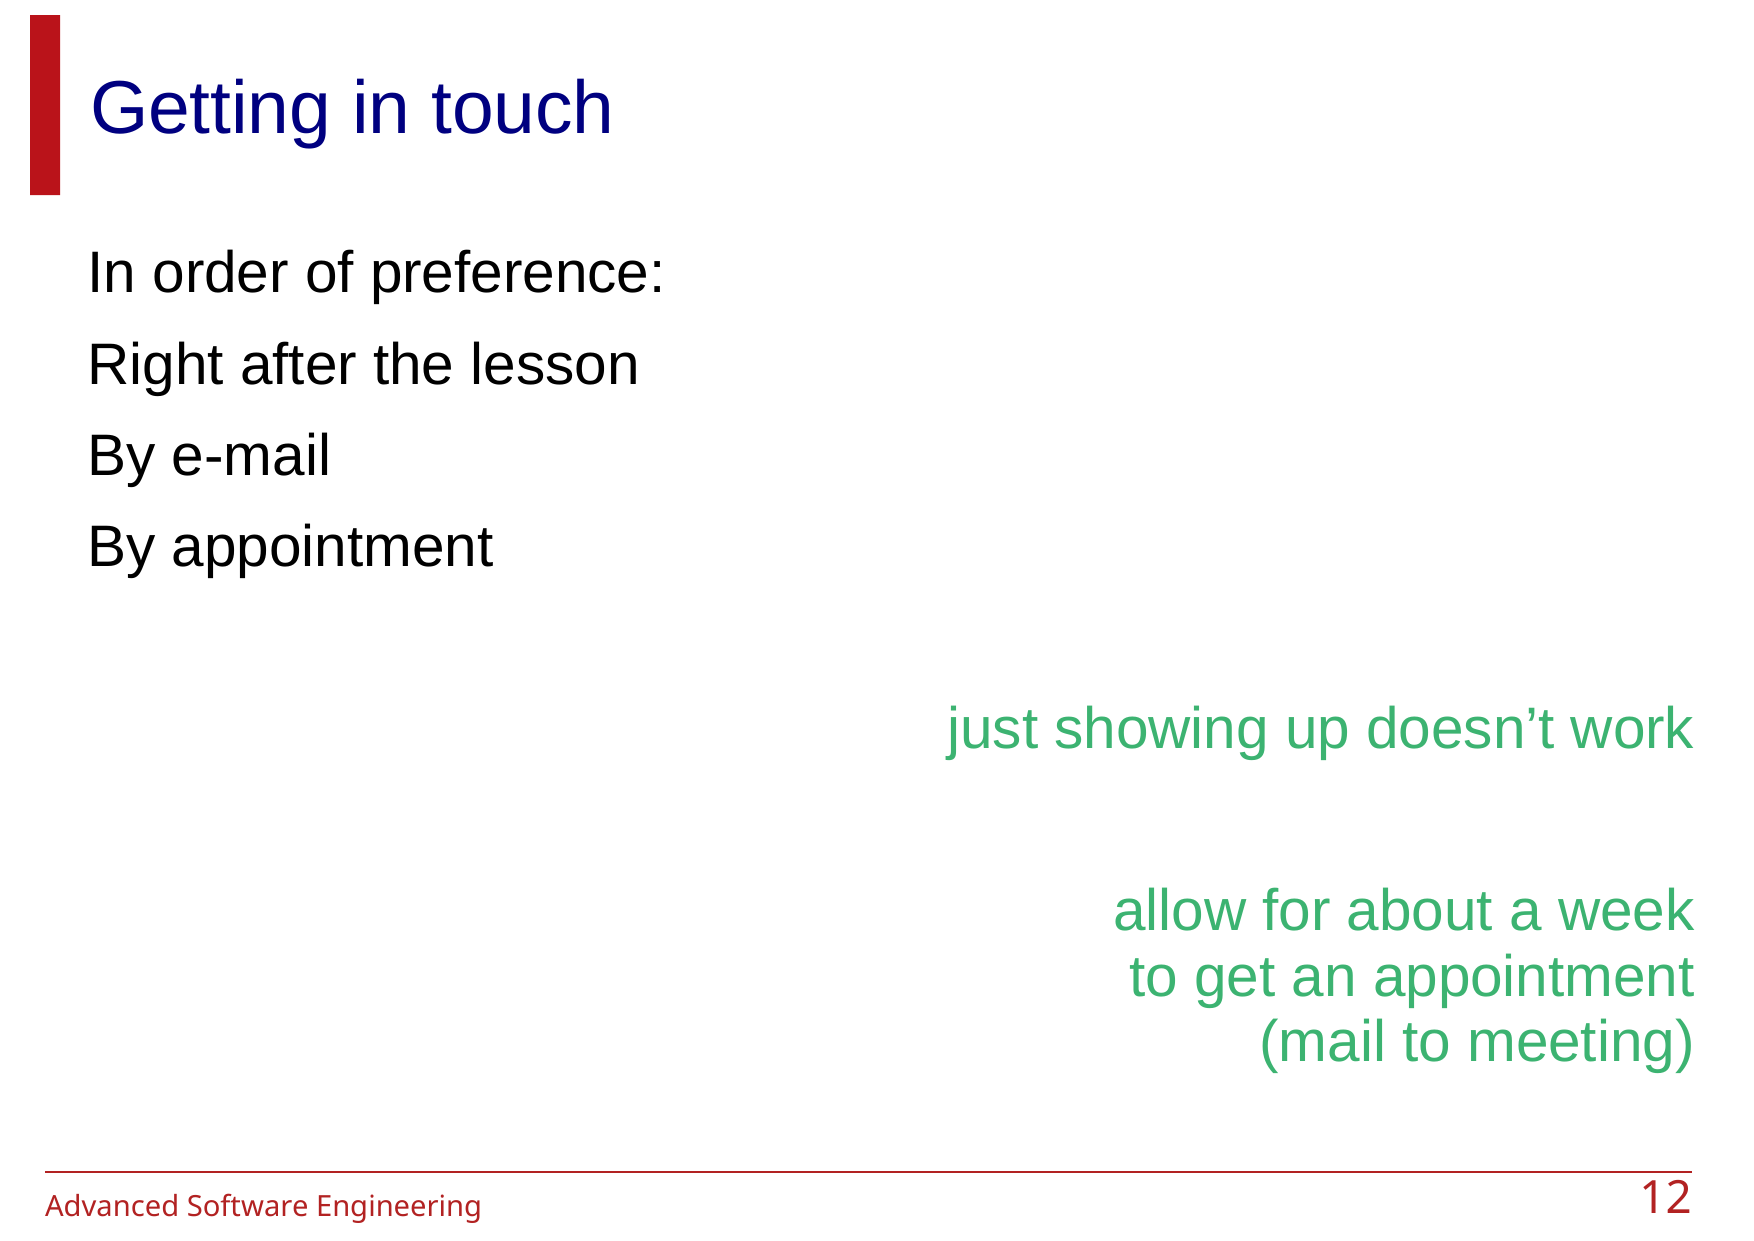

# Getting in touch
In order of preference:
Right after the lesson
By e-mail
By appointment
just showing up doesn’t work
allow for about a week
to get an appointment
(mail to meeting)
12
Advanced Software Engineering